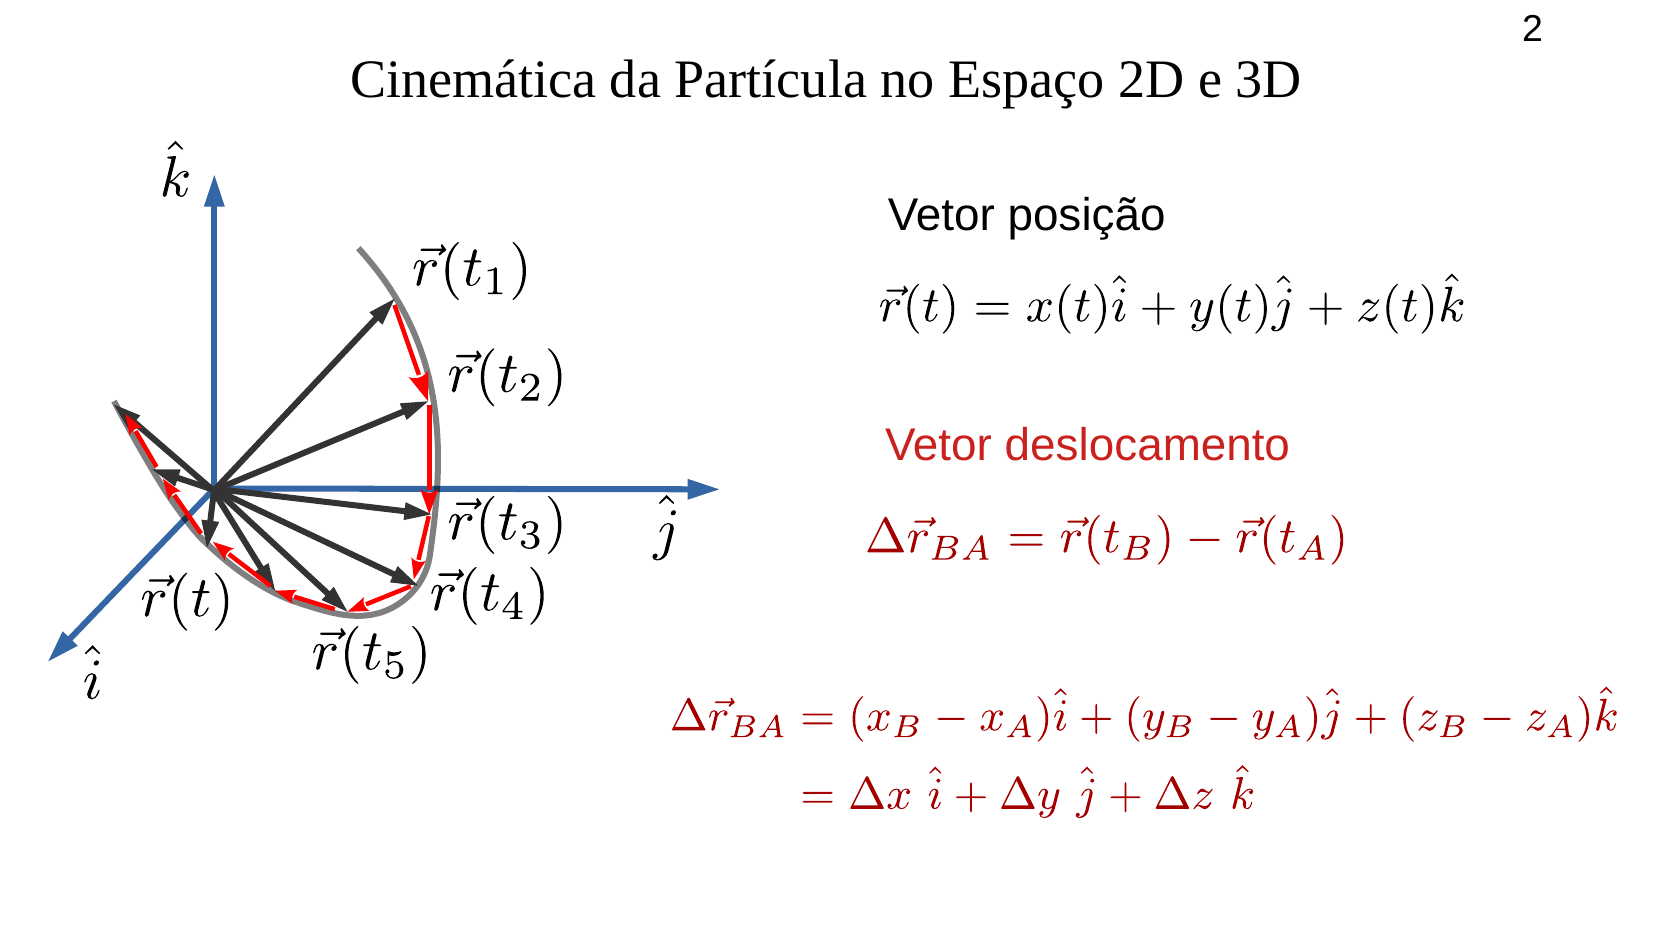

Cinemática da Partícula no Espaço 2D e 3D
 Vetor posição
Vetor deslocamento